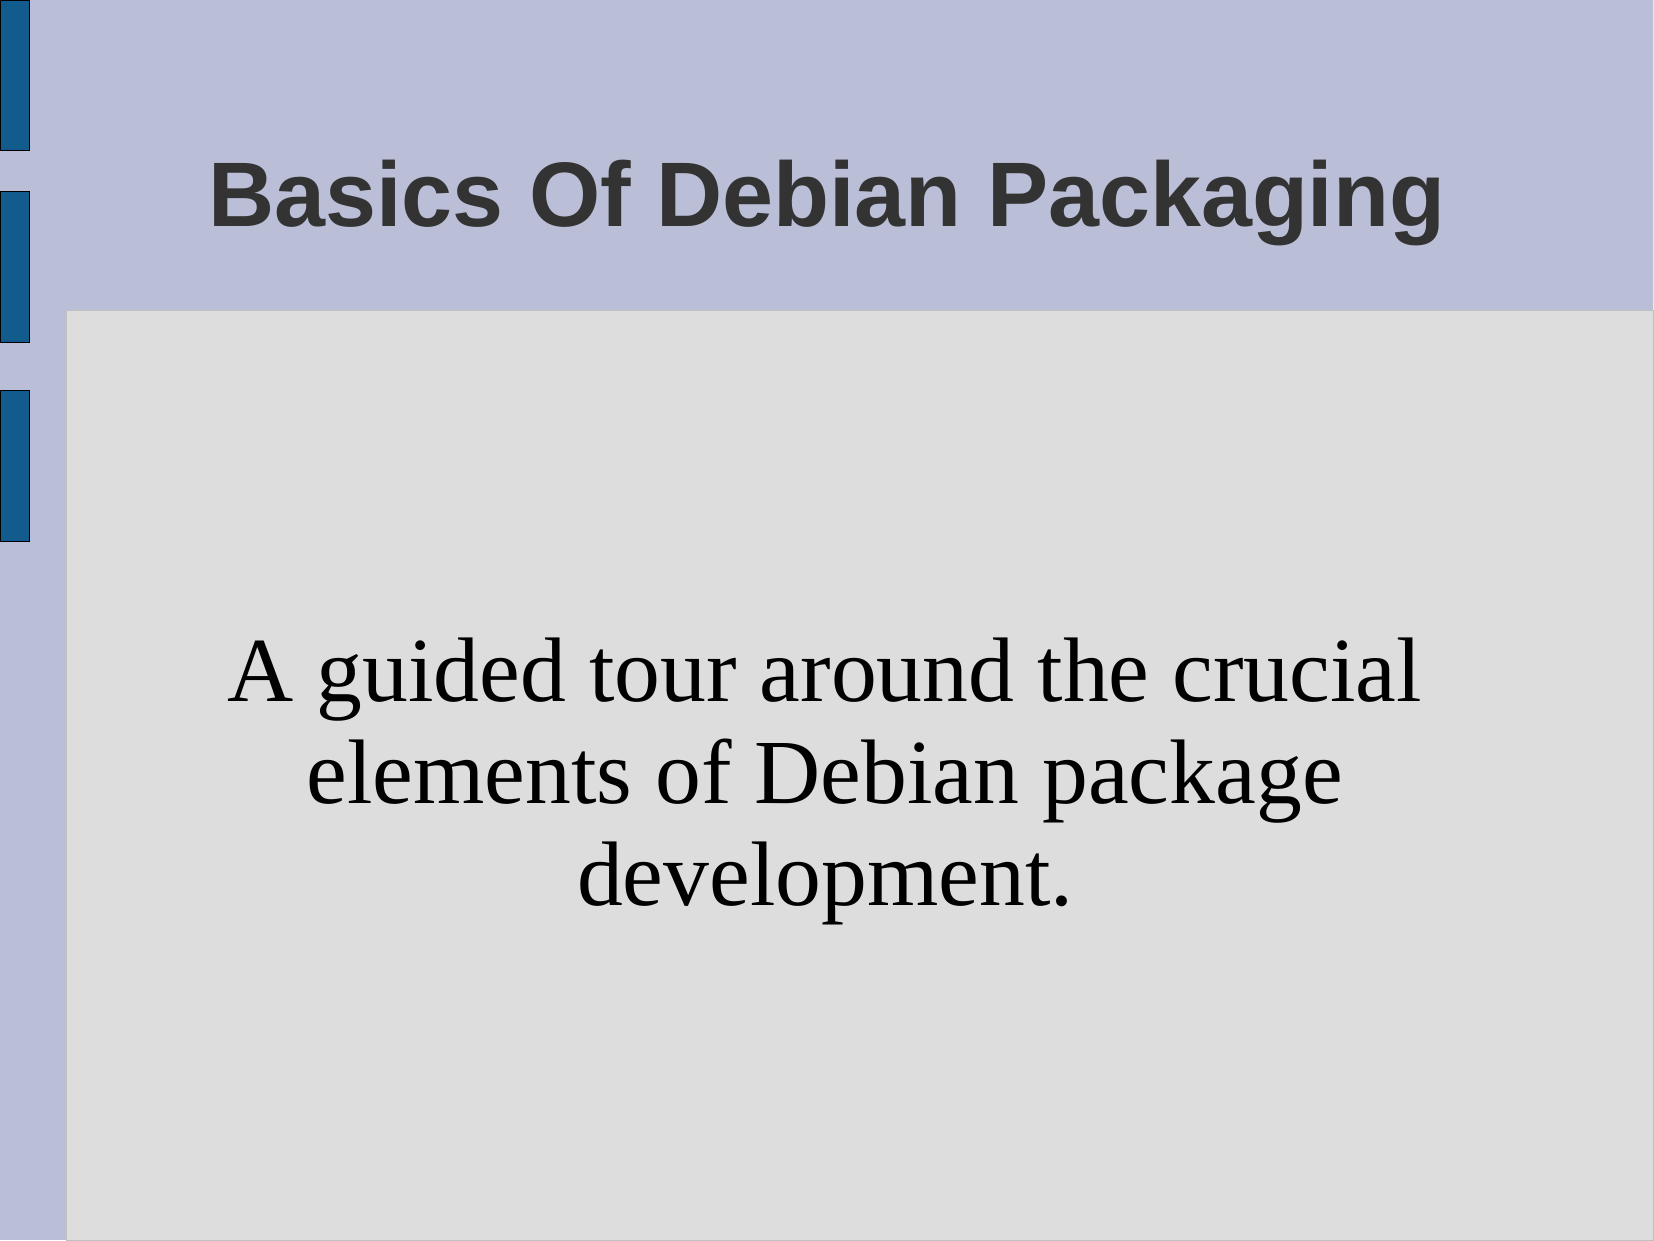

# Basics Of Debian Packaging
A guided tour around the crucial elements of Debian package development.